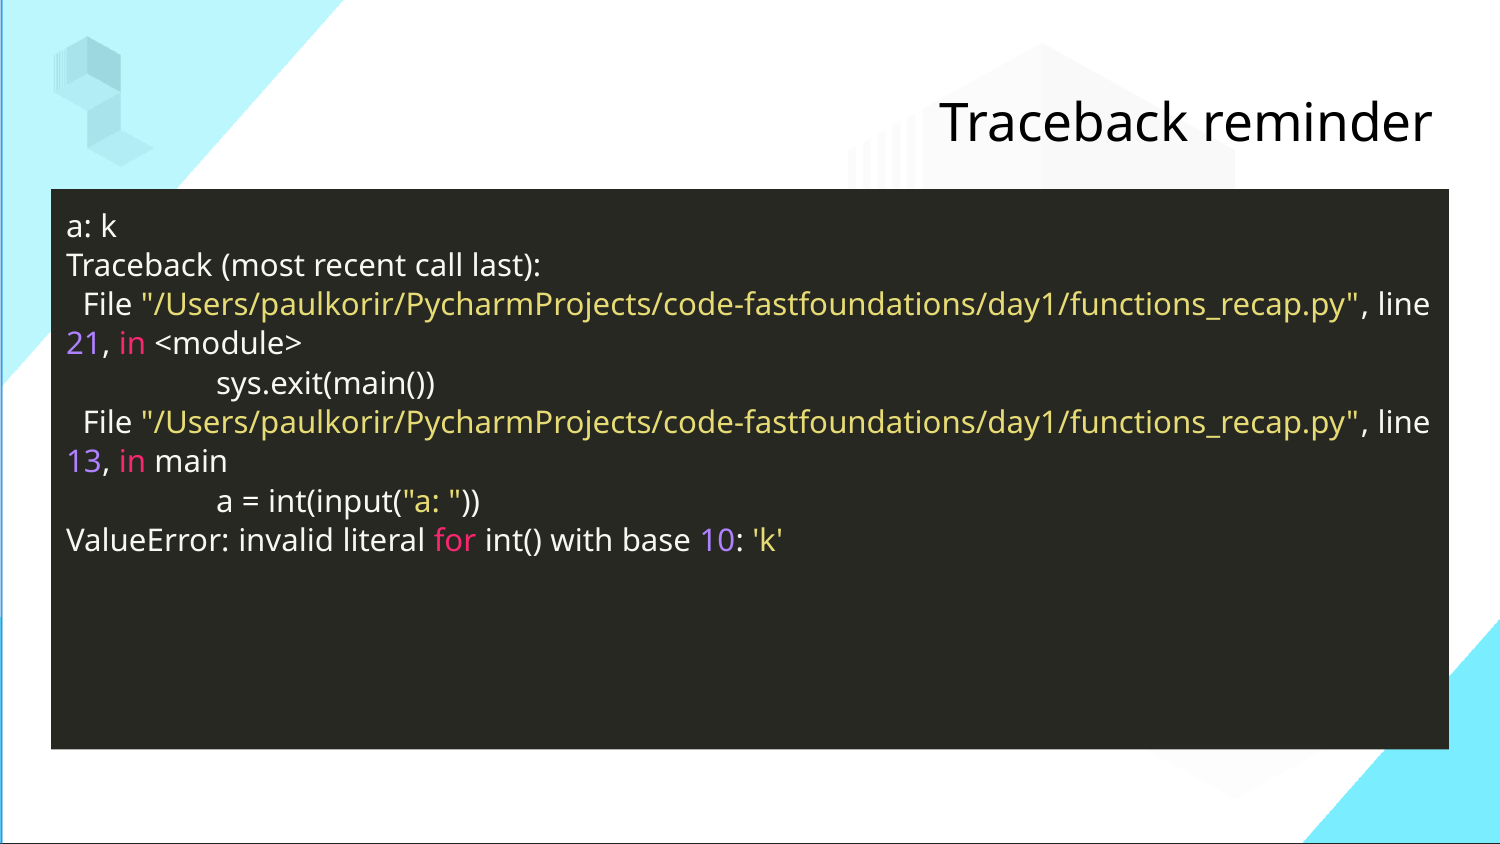

# Traceback reminder
a: k
Traceback (most recent call last):
 File "/Users/paulkorir/PycharmProjects/code-fastfoundations/day1/functions_recap.py", line 21, in <module>
	sys.exit(main())
 File "/Users/paulkorir/PycharmProjects/code-fastfoundations/day1/functions_recap.py", line 13, in main
	a = int(input("a: "))
ValueError: invalid literal for int() with base 10: 'k'